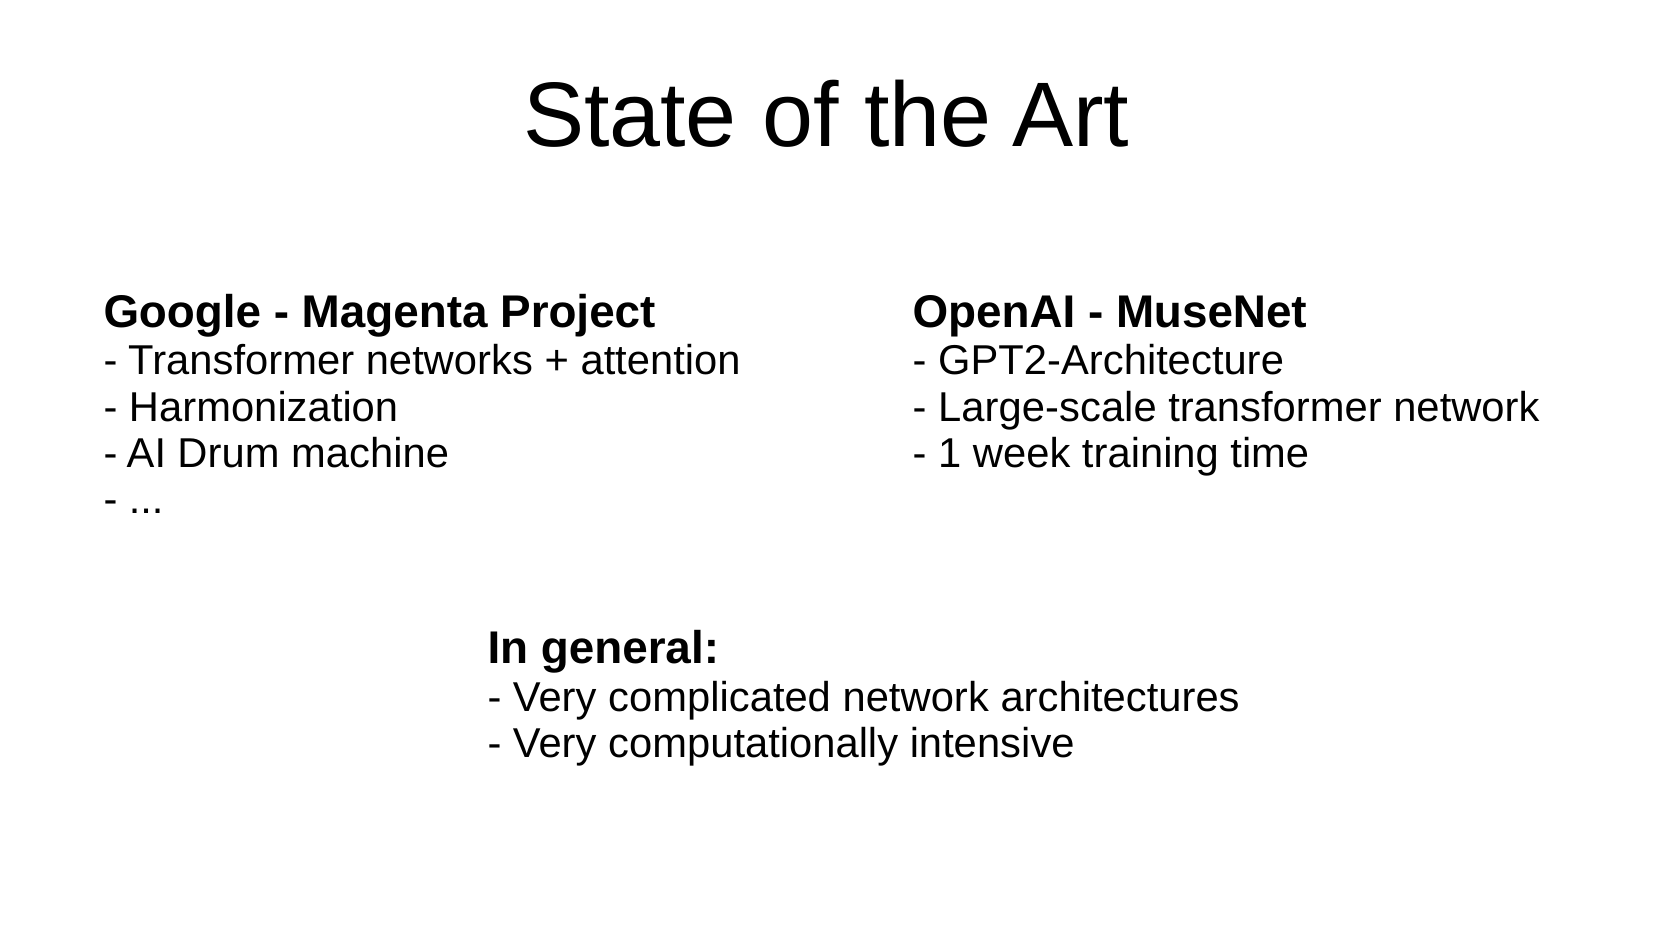

# State of the Art
Google - Magenta Project
- Transformer networks + attention
- Harmonization
- AI Drum machine
- ...
OpenAI - MuseNet
- GPT2-Architecture
- Large-scale transformer network
- 1 week training time
In general:
- Very complicated network architectures
- Very computationally intensive